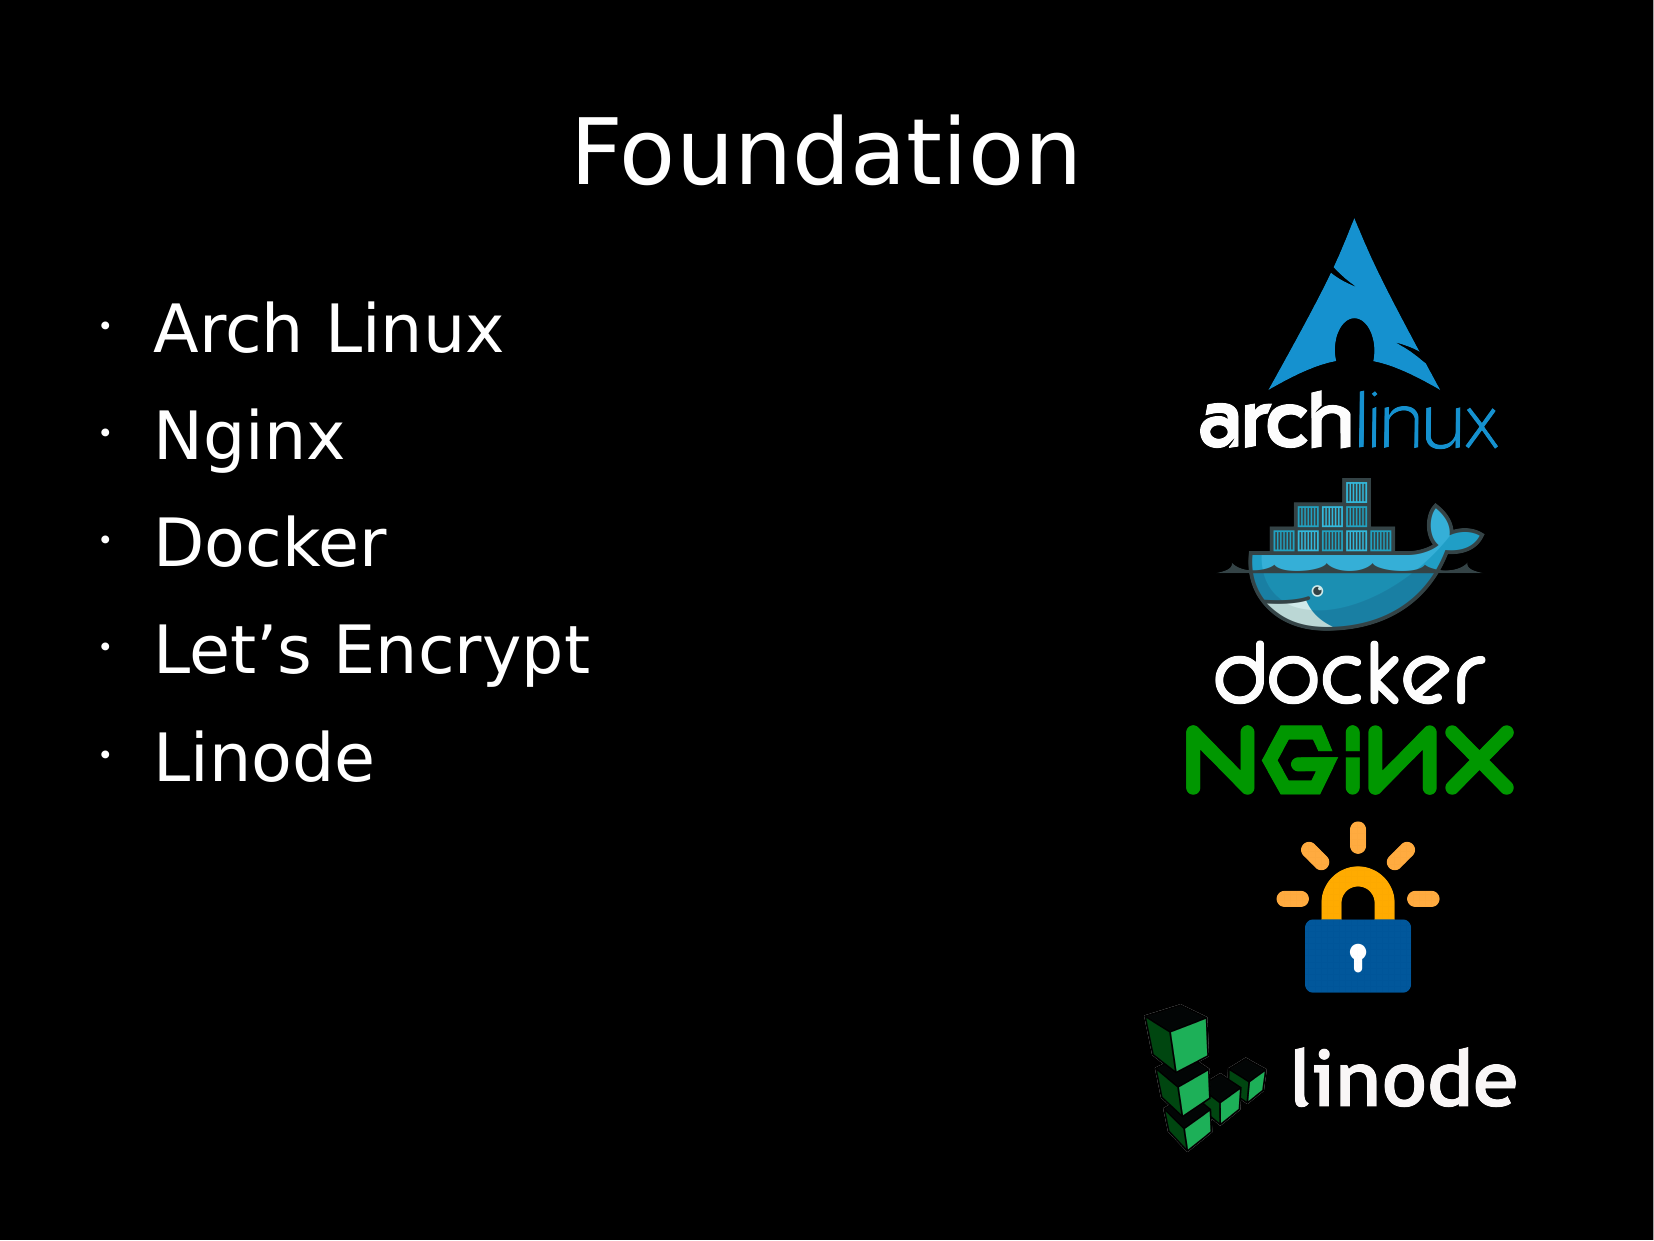

Foundation
# Arch Linux
Nginx
Docker
Let’s Encrypt
Linode